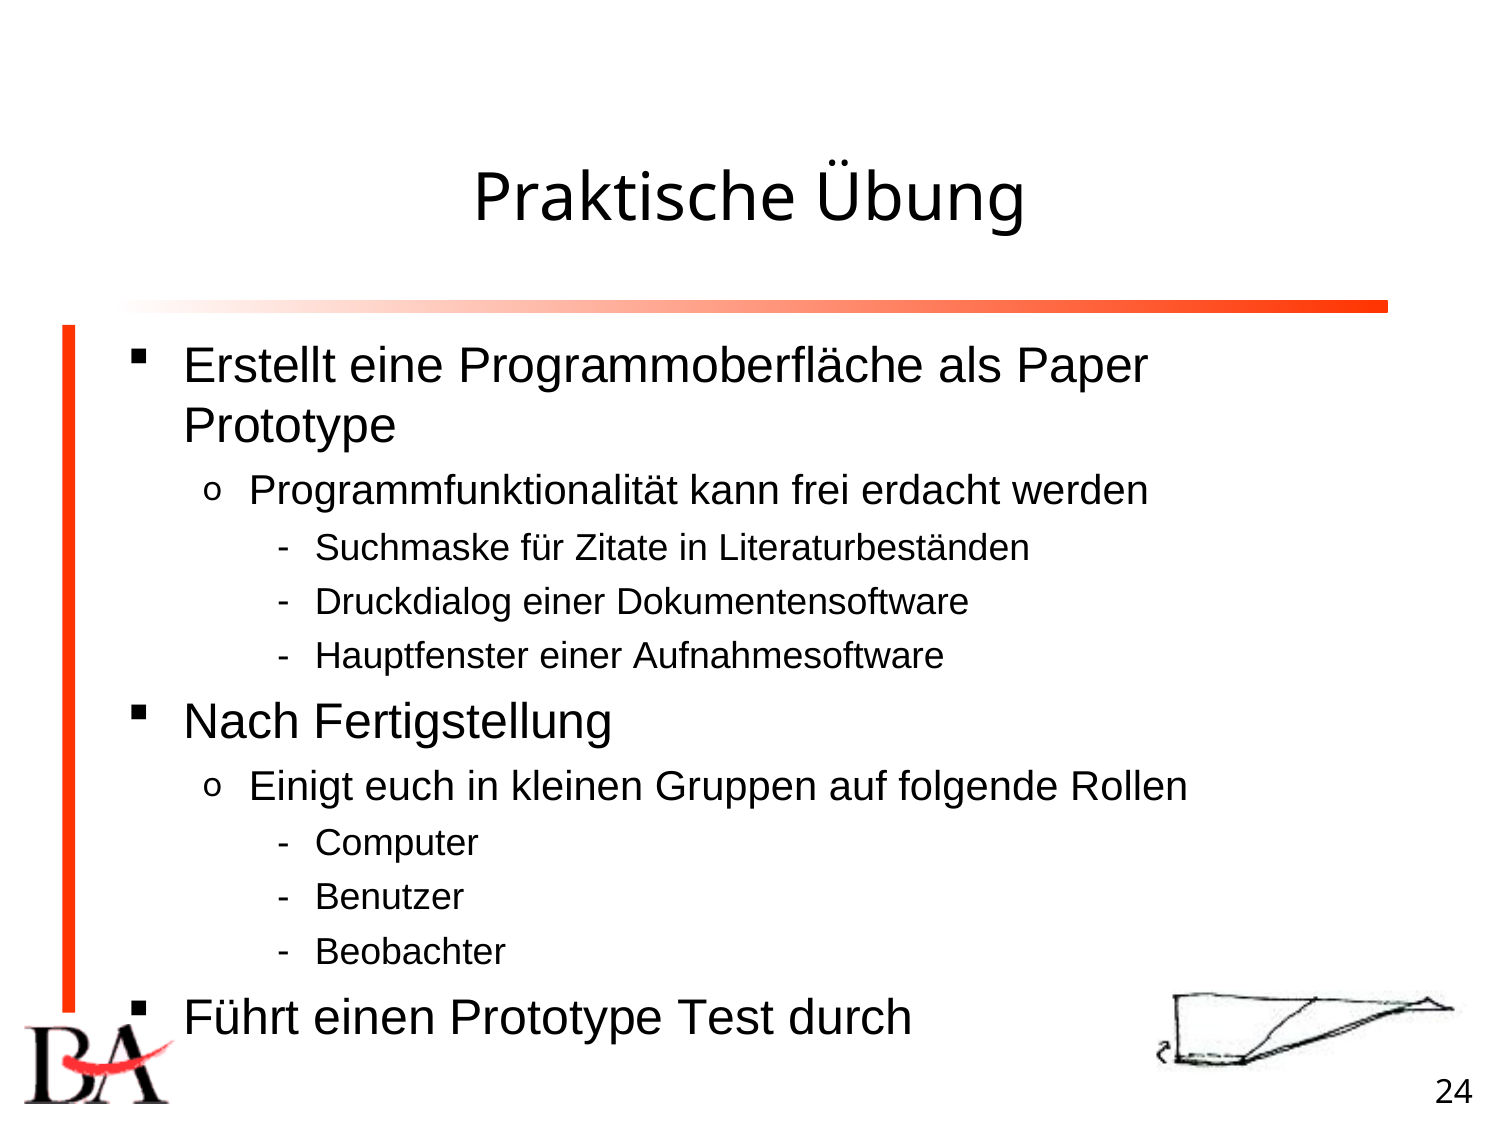

# Praktische Übung
Erstellt eine Programmoberfläche als Paper Prototype
Programmfunktionalität kann frei erdacht werden
Suchmaske für Zitate in Literaturbeständen
Druckdialog einer Dokumentensoftware
Hauptfenster einer Aufnahmesoftware
Nach Fertigstellung
Einigt euch in kleinen Gruppen auf folgende Rollen
Computer
Benutzer
Beobachter
Führt einen Prototype Test durch